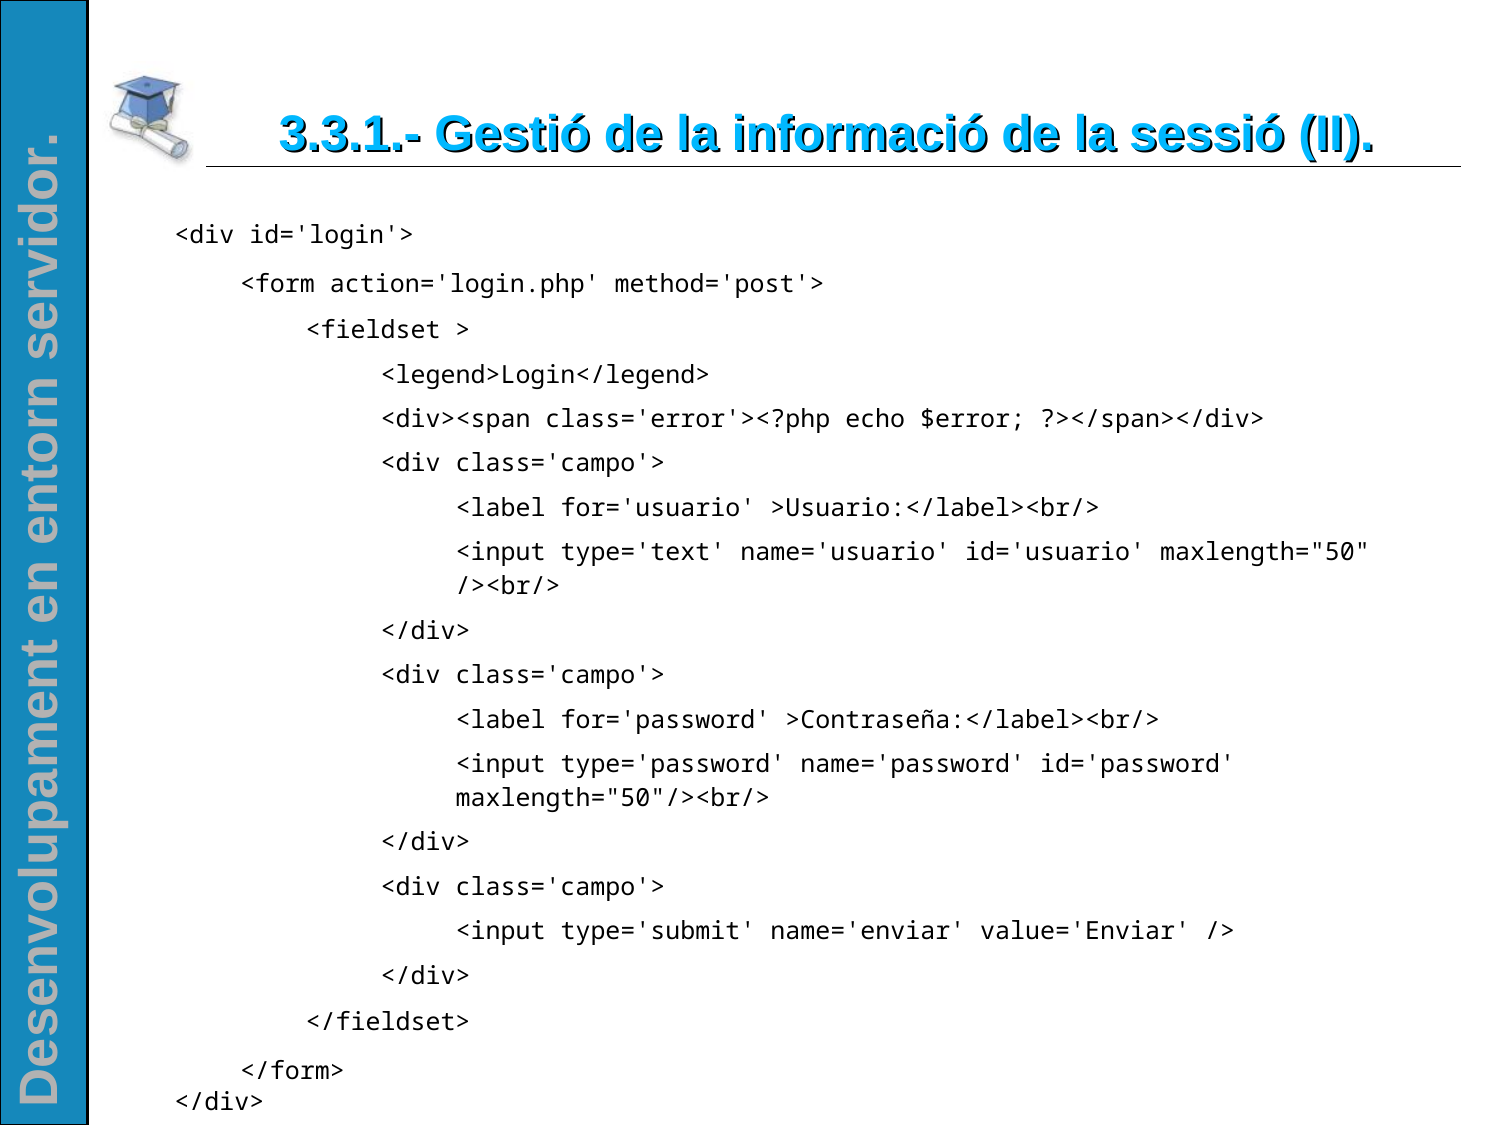

# 3.3.1.- Gestió de la informació de la sessió (II).
<div id='login'>
<form action='login.php' method='post'>
<fieldset >
<legend>Login</legend>
<div><span class='error'><?php echo $error; ?></span></div>
<div class='campo'>
<label for='usuario' >Usuario:</label><br/>
<input type='text' name='usuario' id='usuario' maxlength="50" /><br/>
</div>
<div class='campo'>
<label for='password' >Contraseña:</label><br/>
<input type='password' name='password' id='password' maxlength="50"/><br/>
</div>
<div class='campo'>
<input type='submit' name='enviar' value='Enviar' />
</div>
</fieldset>
</form>
</div>